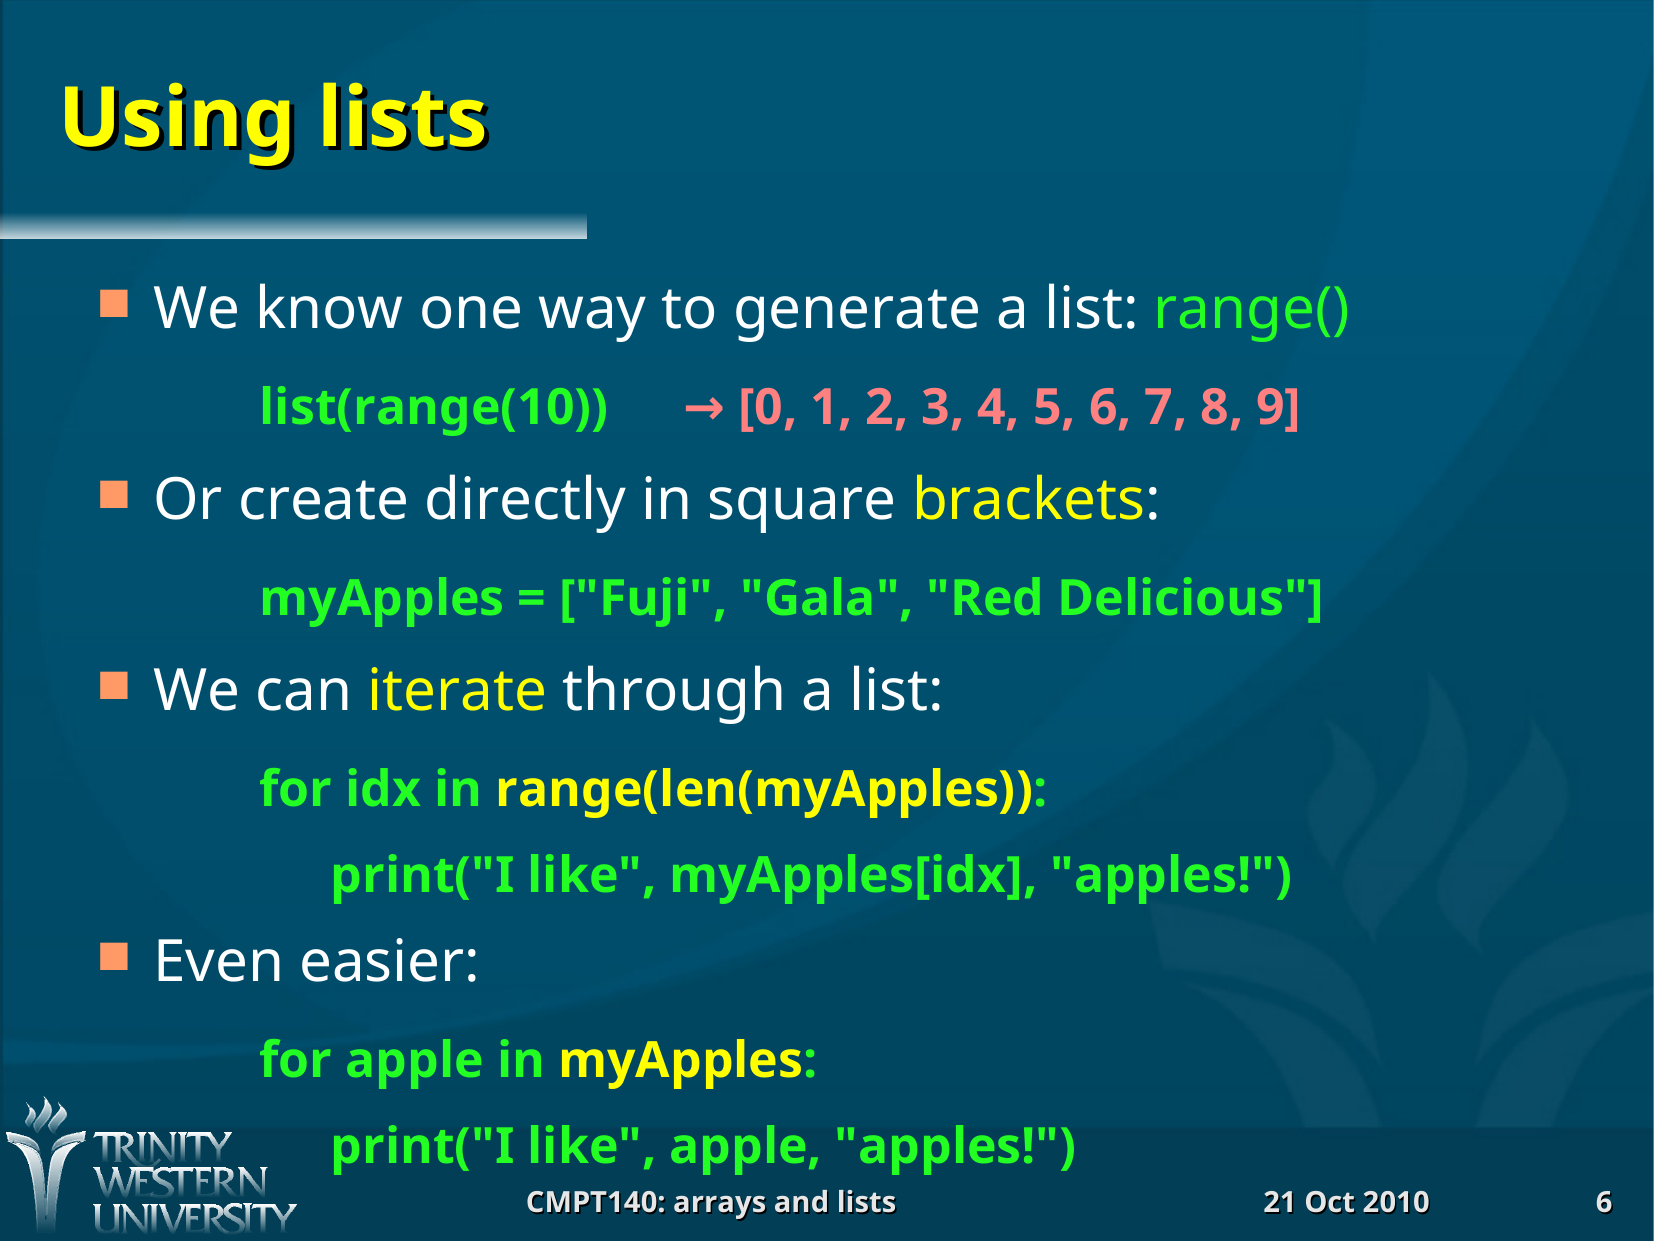

# Using lists
We know one way to generate a list: range()
list(range(10))	 → [0, 1, 2, 3, 4, 5, 6, 7, 8, 9]
Or create directly in square brackets:
myApples = ["Fuji", "Gala", "Red Delicious"]
We can iterate through a list:
for idx in range(len(myApples)):
print("I like", myApples[idx], "apples!")
Even easier:
for apple in myApples:
print("I like", apple, "apples!")
CMPT140: arrays and lists
21 Oct 2010
6